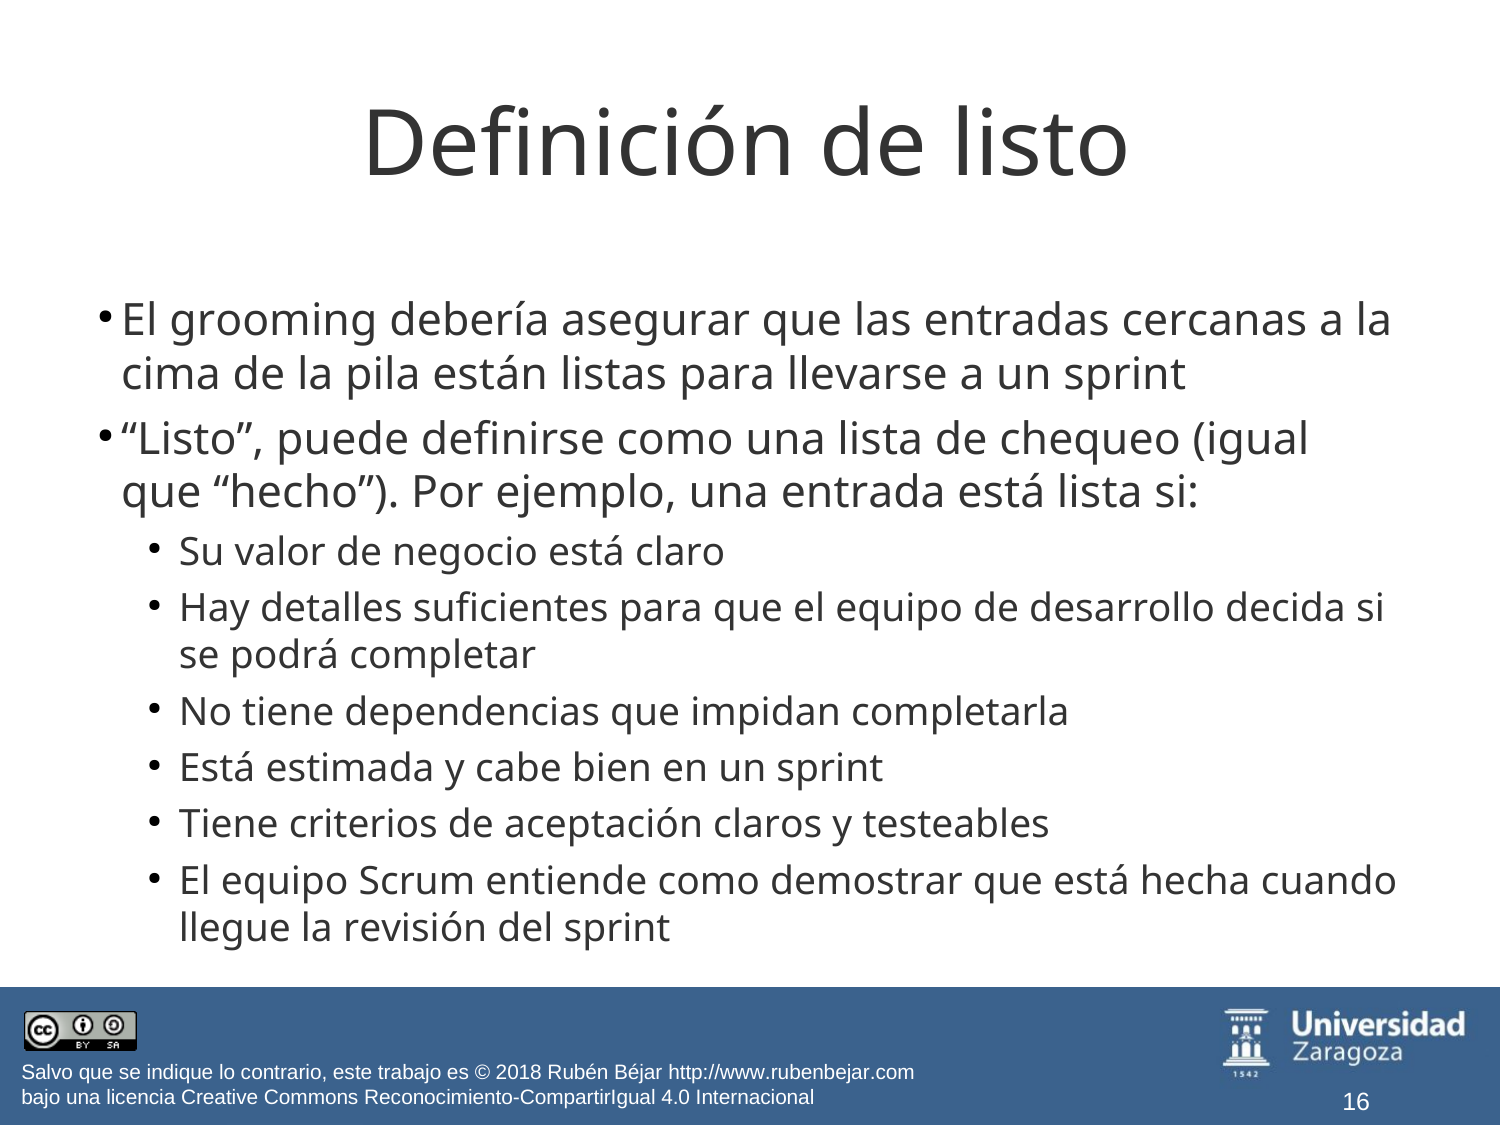

# Definición de listo
El grooming debería asegurar que las entradas cercanas a la cima de la pila están listas para llevarse a un sprint
“Listo”, puede definirse como una lista de chequeo (igual que “hecho”). Por ejemplo, una entrada está lista si:
Su valor de negocio está claro
Hay detalles suficientes para que el equipo de desarrollo decida si se podrá completar
No tiene dependencias que impidan completarla
Está estimada y cabe bien en un sprint
Tiene criterios de aceptación claros y testeables
El equipo Scrum entiende como demostrar que está hecha cuando llegue la revisión del sprint